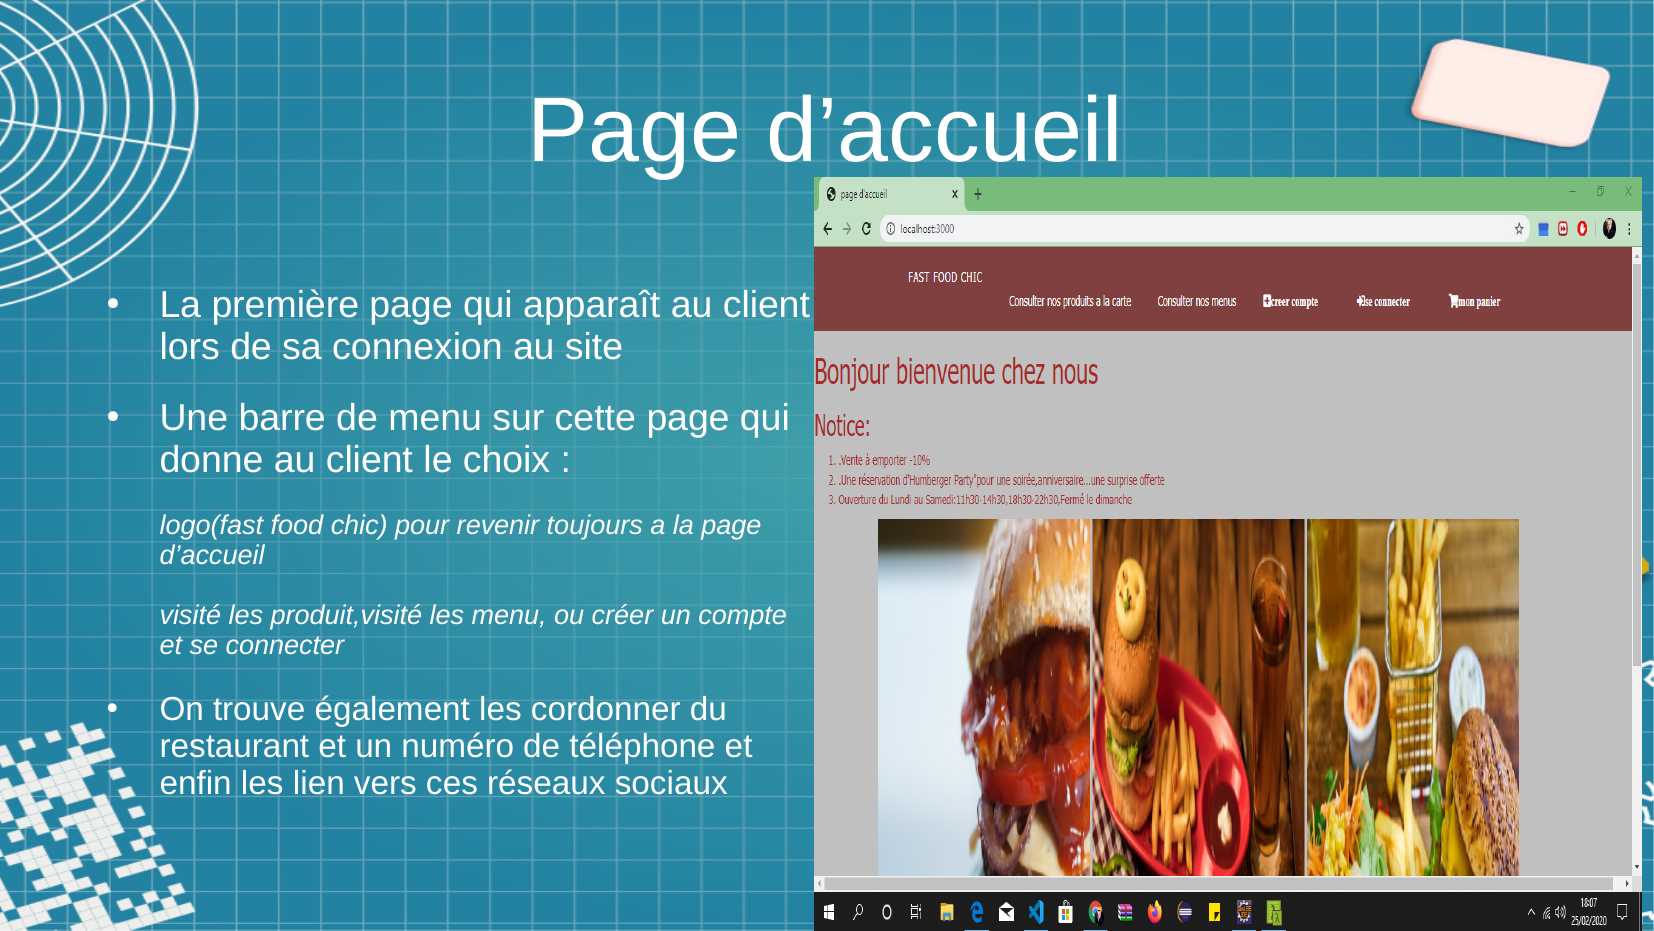

# Page d’accueil
La première page qui apparaît au client lors de sa connexion au site
Une barre de menu sur cette page qui donne au client le choix :
logo(fast food chic) pour revenir toujours a la page d’accueil
visité les produit,visité les menu, ou créer un compte et se connecter
On trouve également les cordonner du restaurant et un numéro de téléphone et enfin les lien vers ces réseaux sociaux